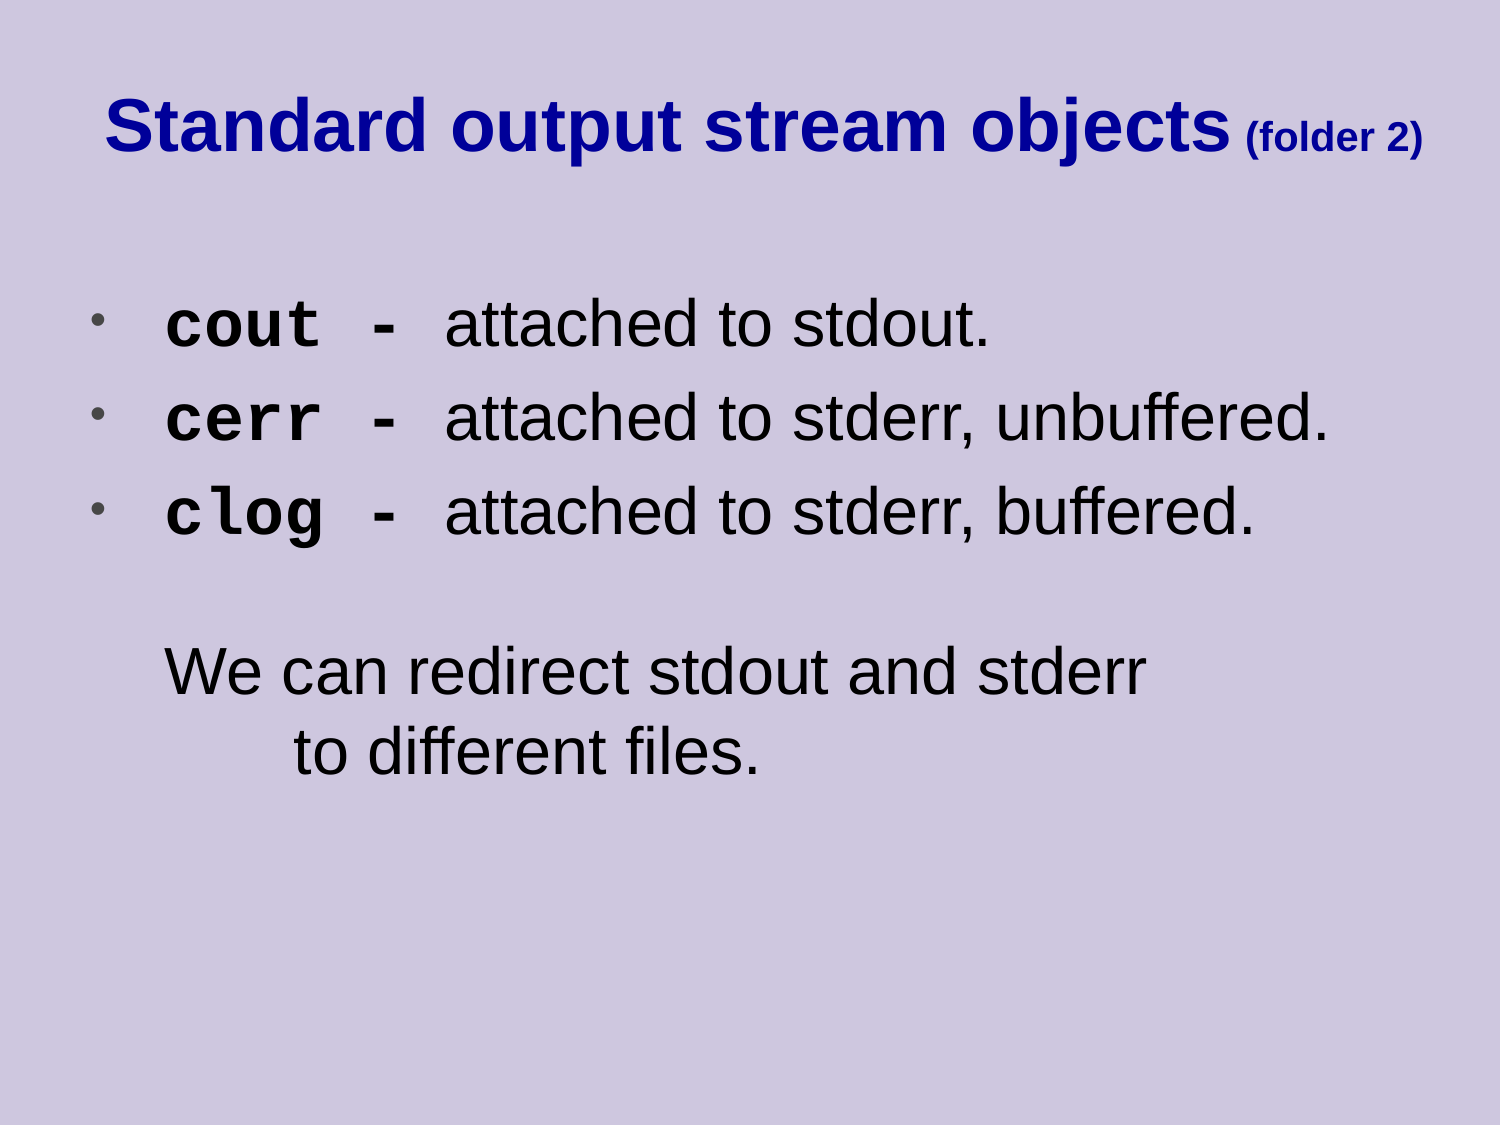

Standard output stream objects (folder 2)
cout - attached to stdout.
cerr - attached to stderr, unbuffered.
clog - attached to stderr, buffered.
We can redirect stdout and stderr
 to different files.